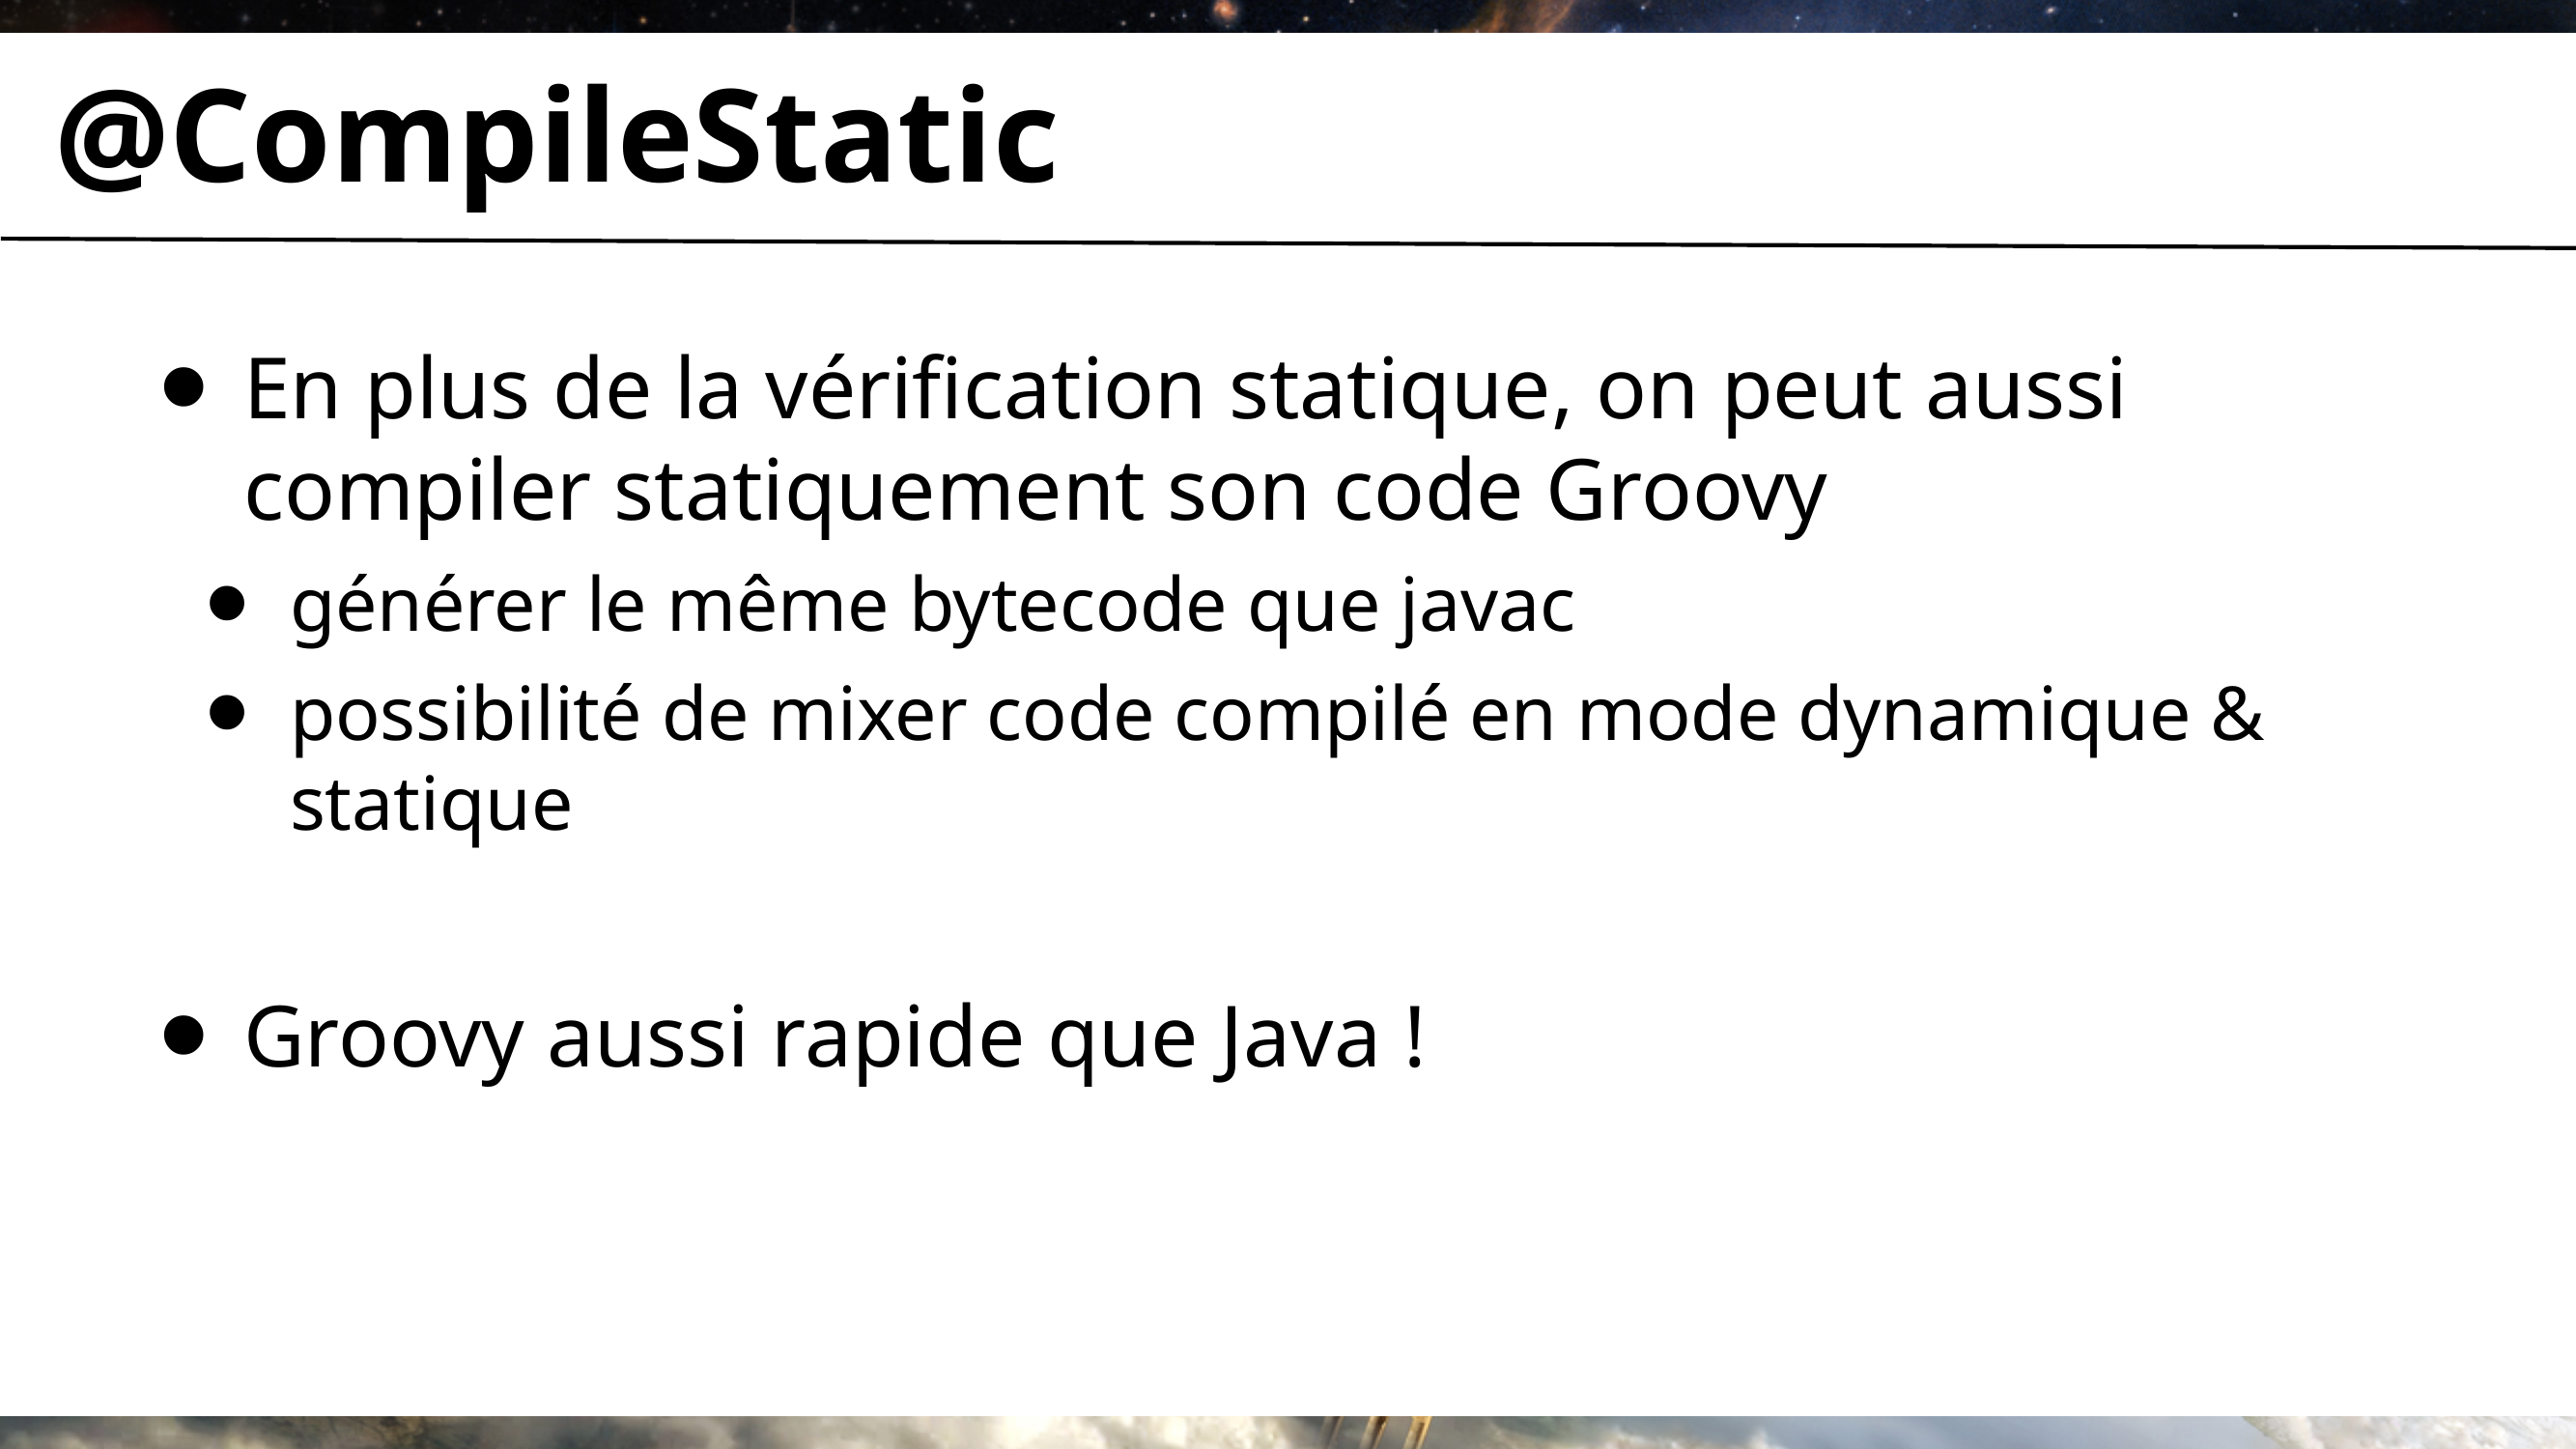

# @CompileStatic
En plus de la vérification statique, on peut aussi compiler statiquement son code Groovy
générer le même bytecode que javac
possibilité de mixer code compilé en mode dynamique & statique
Groovy aussi rapide que Java !